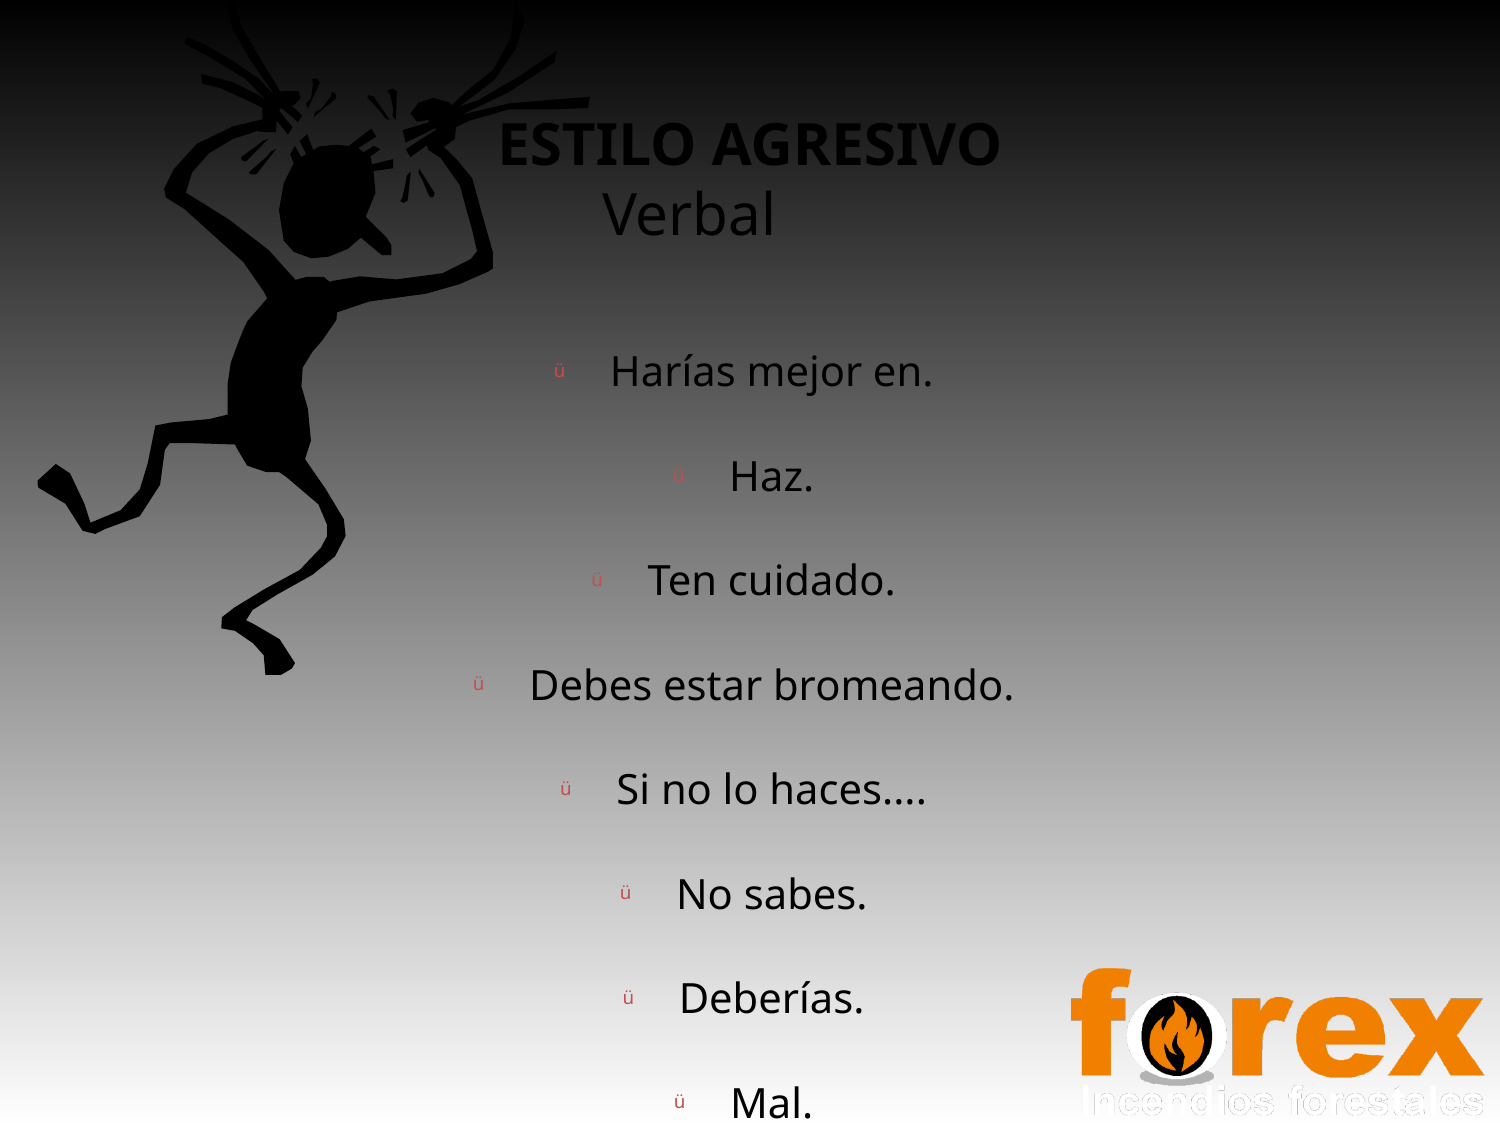

# ESTILO AGRESIVO Verbal
Harías mejor en.
Haz.
Ten cuidado.
Debes estar bromeando.
Si no lo haces....
No sabes.
Deberías.
Mal.